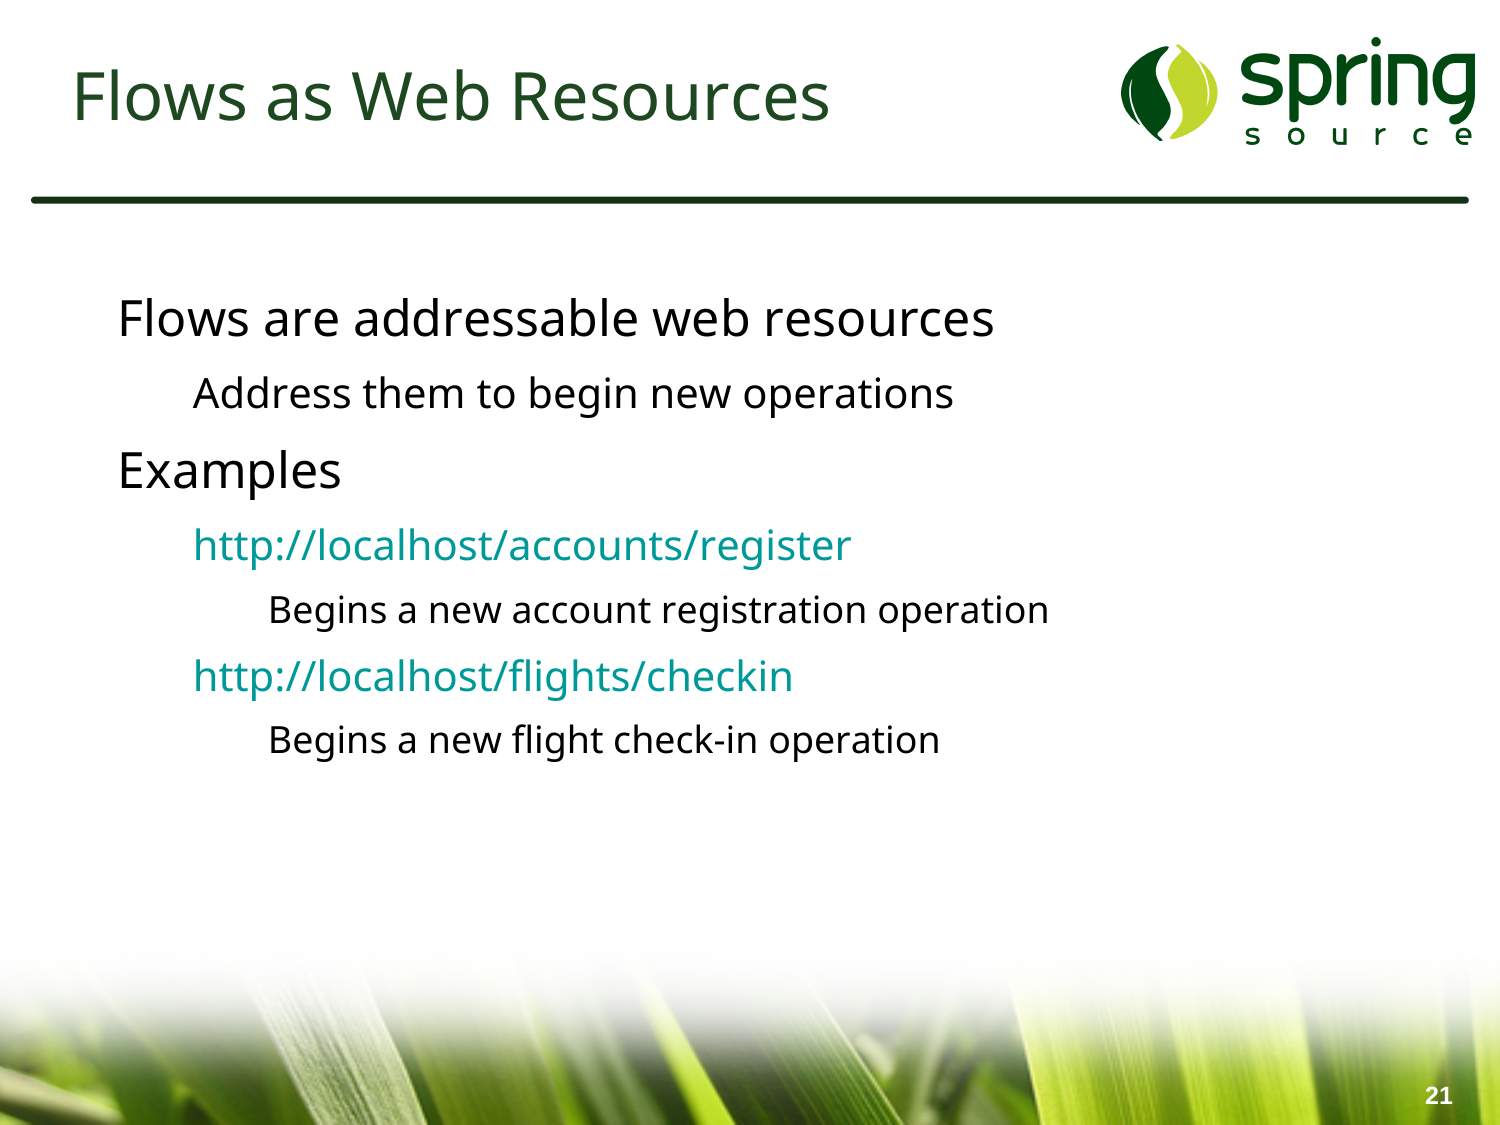

# Flows as Web Resources
Flows are addressable web resources
Address them to begin new operations
Examples
http://localhost/accounts/register
Begins a new account registration operation
http://localhost/flights/checkin
Begins a new flight check-in operation